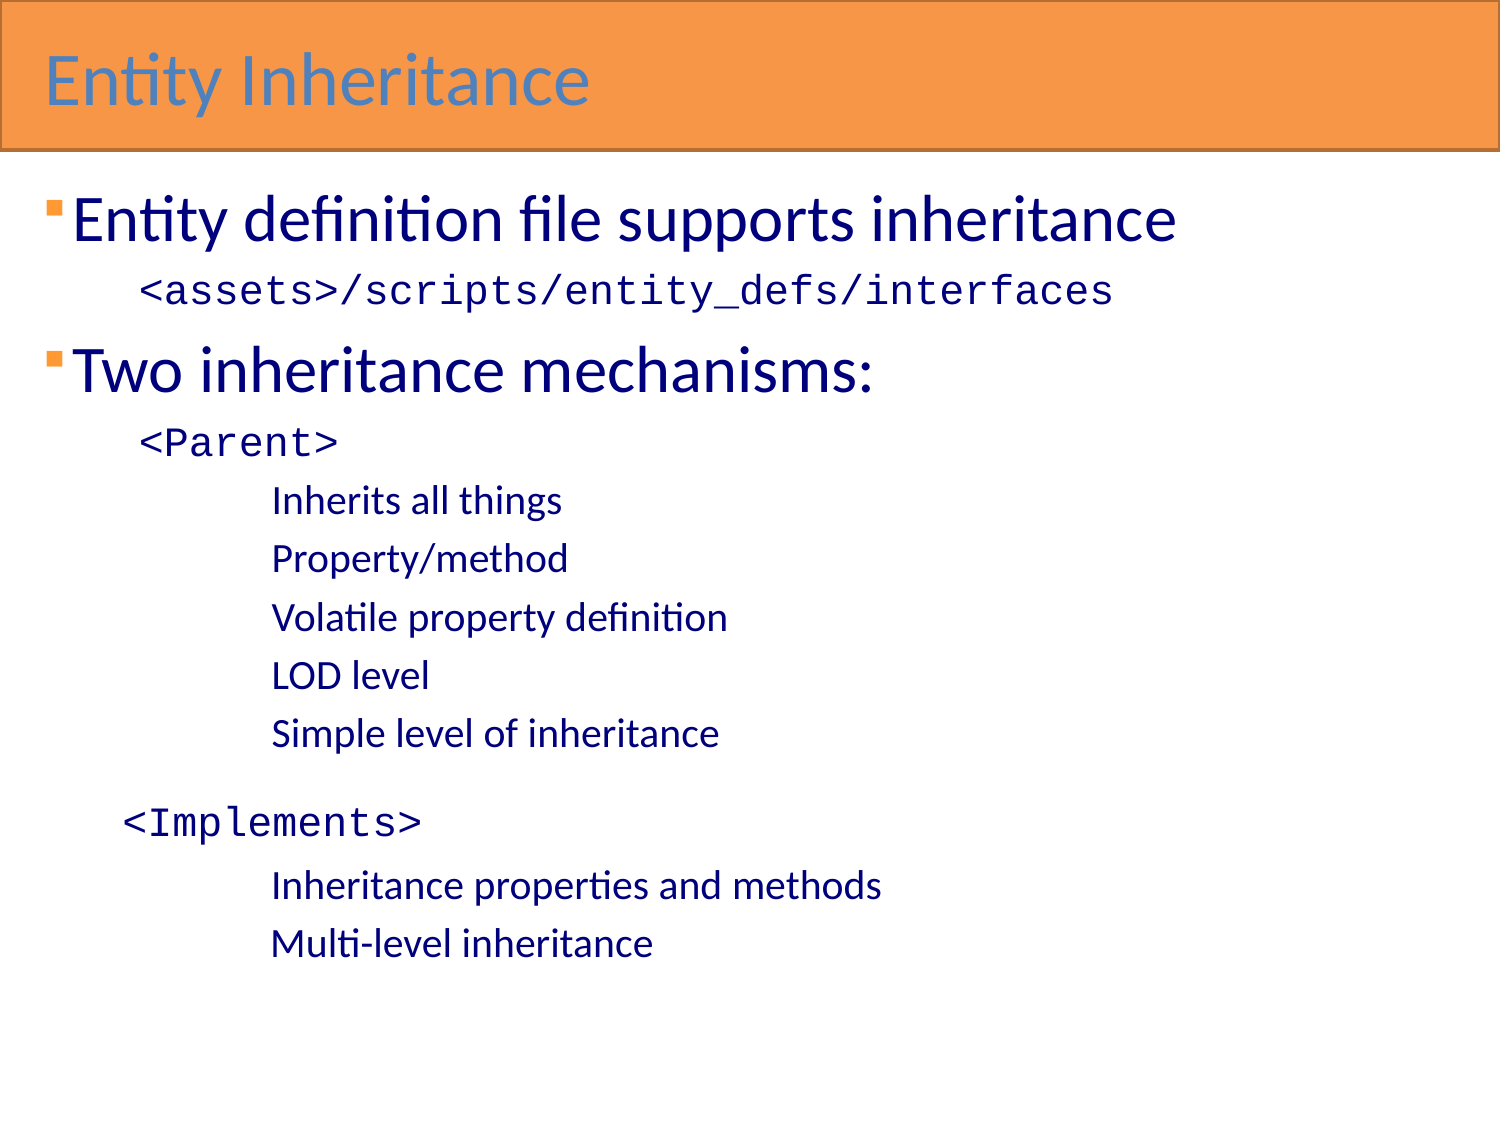

# Entity Inheritance
Entity definition file supports inheritance
 <assets>/scripts/entity_defs/interfaces
Two inheritance mechanisms:
 <Parent>
 Inherits all things
 Property/method
 Volatile property definition
 LOD level
 Simple level of inheritance
 <Implements>
 Inheritance properties and methods
 Multi-level inheritance